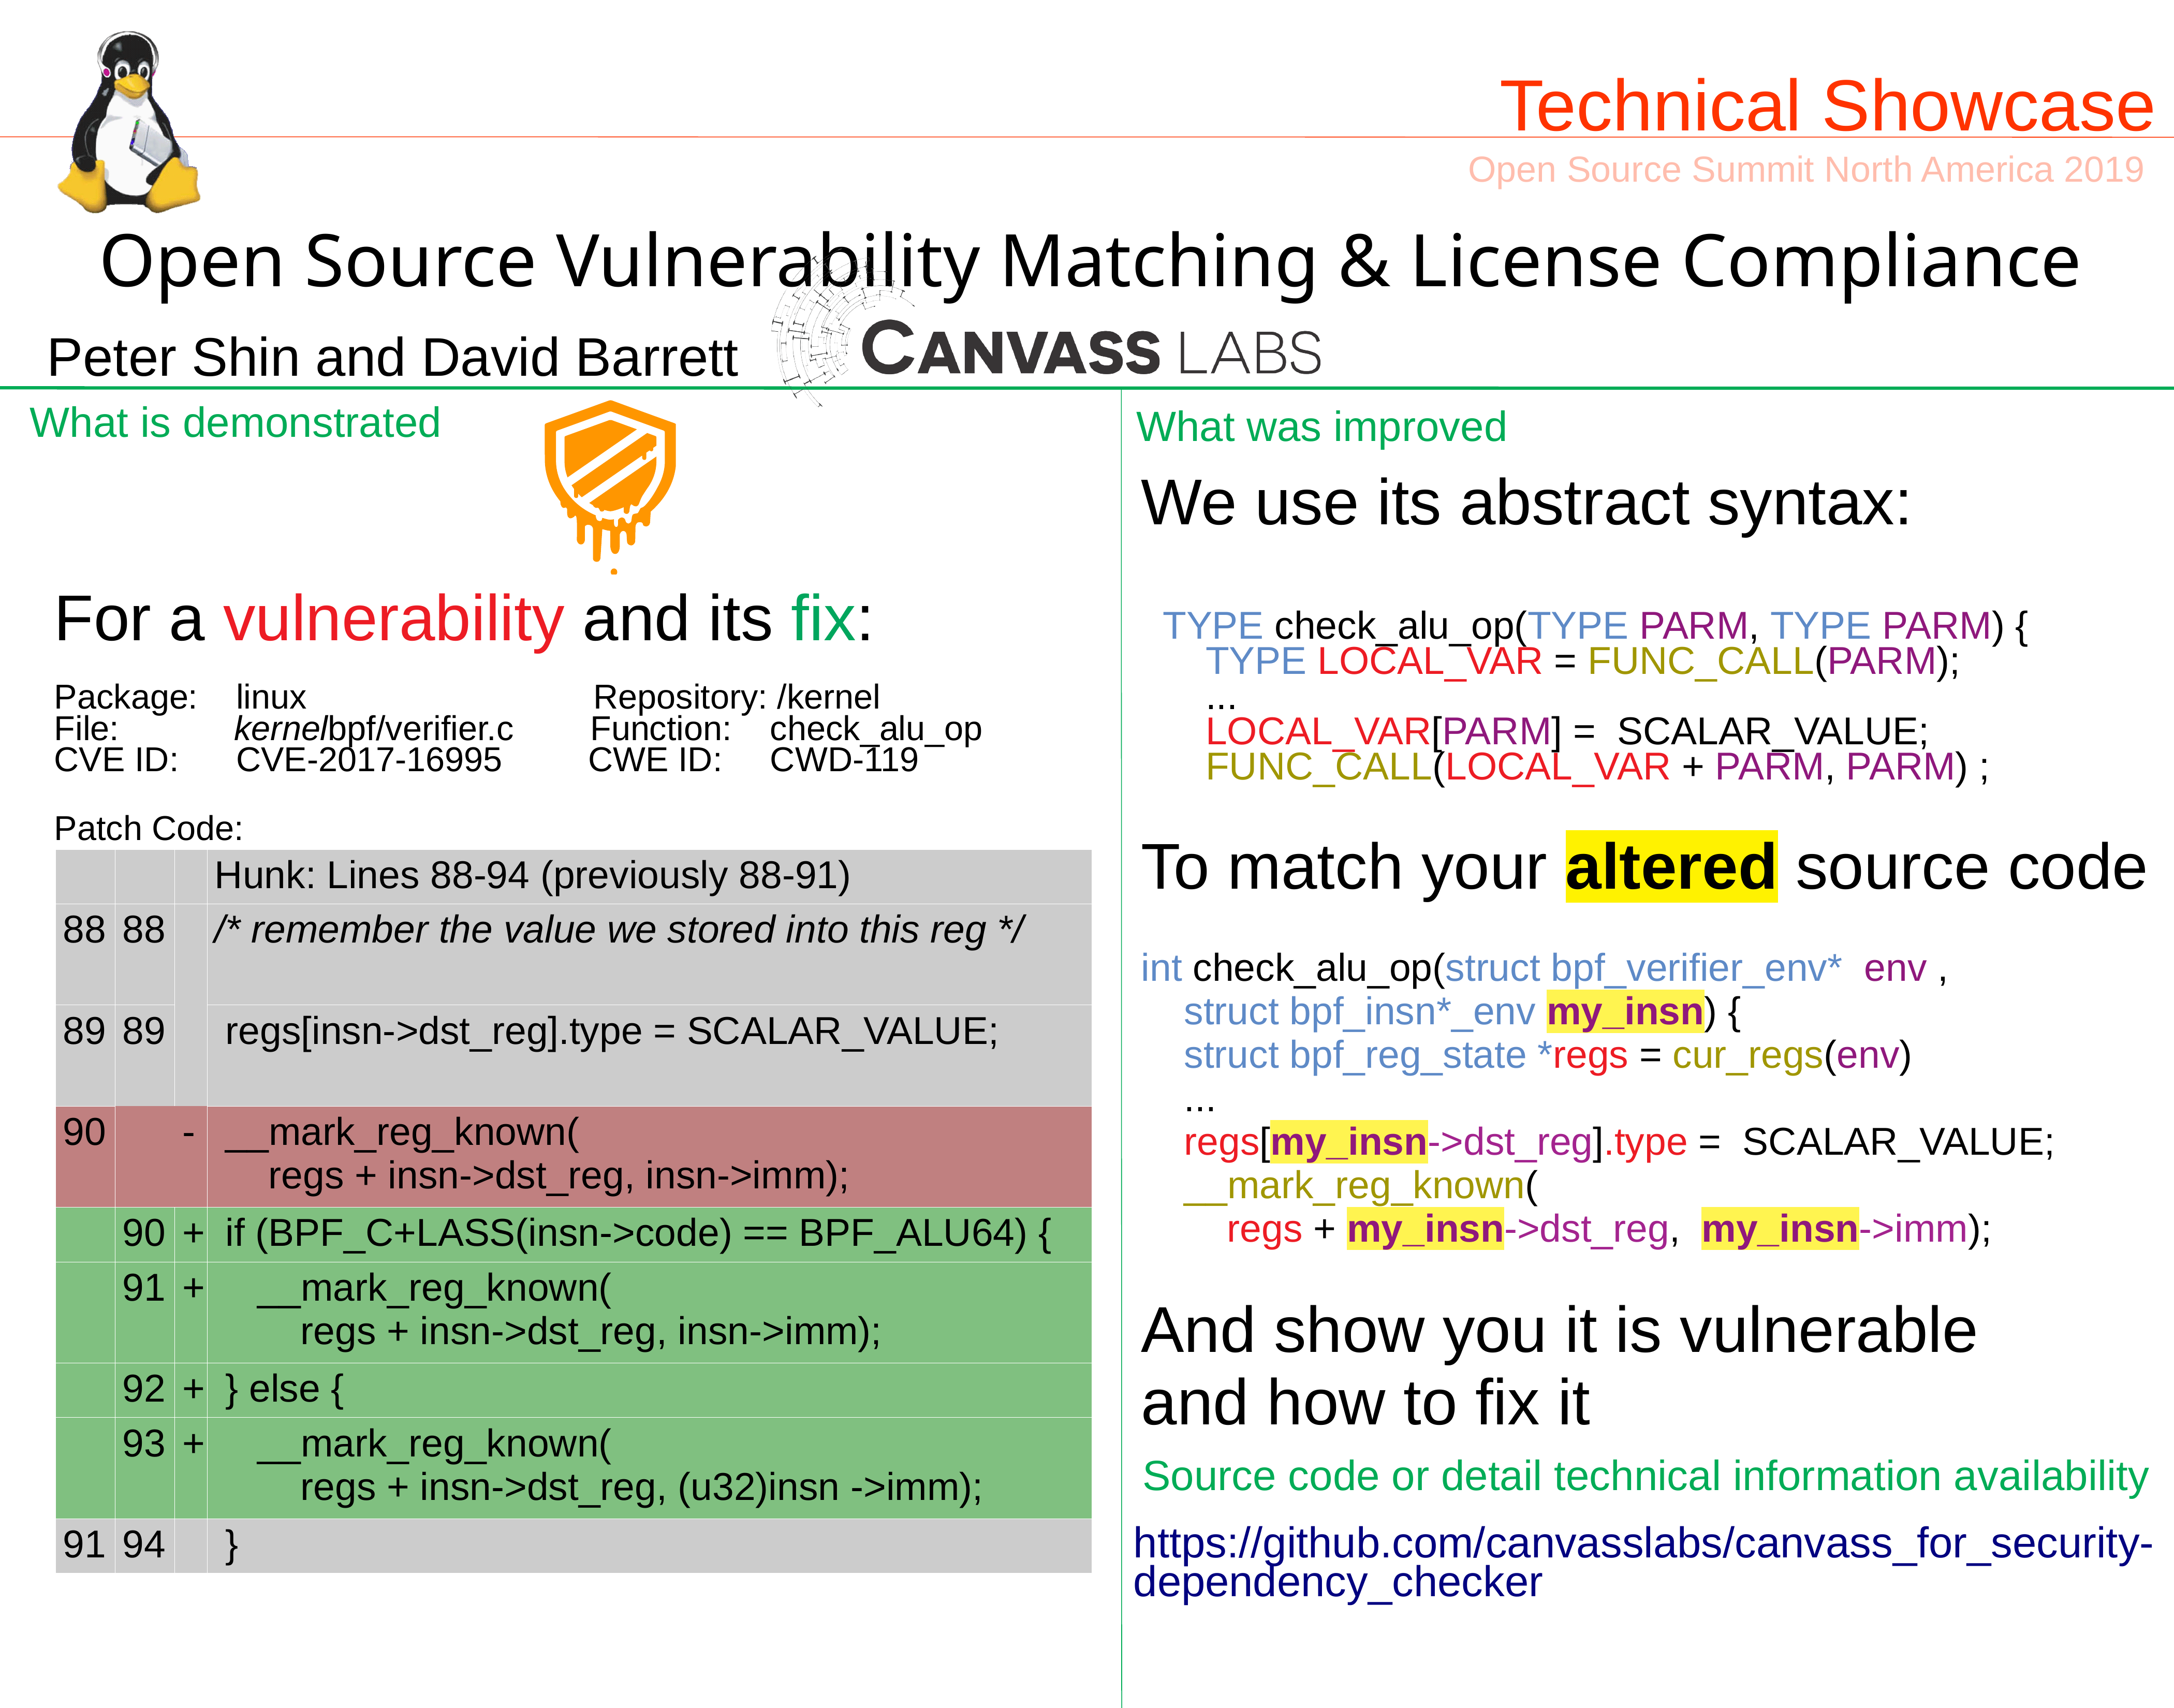

Open Source Vulnerability Matching & License Compliance
Peter Shin and David Barrett
We use its abstract syntax:
 TYPE check_alu_op(TYPE PARM, TYPE PARM) {
 TYPE LOCAL_VAR = FUNC_CALL(PARM);
 ...
 LOCAL_VAR[PARM] = SCALAR_VALUE;
 FUNC_CALL(LOCAL_VAR + PARM, PARM) ;
To match your altered source code
int check_alu_op(struct bpf_verifier_env* env ,
 struct bpf_insn*_env my_insn) {
 struct bpf_reg_state *regs = cur_regs(env)
 ...
 regs[my_insn->dst_reg].type = SCALAR_VALUE;
 __mark_reg_known(
 regs + my_insn->dst_reg, my_insn->imm);
And show you it is vulnerable
and how to fix it
For a vulnerability and its fix:
Package: linux Repository: /kernel
File: kernelbpf/verifier.c Function: check_alu_op
CVE ID: CVE-2017-16995 CWE ID: CWD-119
Patch Code:
| | | | Hunk: Lines 88-94 (previously 88-91) |
| --- | --- | --- | --- |
| 88 | 88 | | /\* remember the value we stored into this reg \*/ |
| 89 | 89 | | regs[insn->dst\_reg].type = SCALAR\_VALUE; |
| 90 | | - | \_\_mark\_reg\_known( regs + insn->dst\_reg, insn->imm); |
| | 90 | + | if (BPF\_C+LASS(insn->code) == BPF\_ALU64) { |
| | 91 | + | \_\_mark\_reg\_known( regs + insn->dst\_reg, insn->imm); |
| | 92 | + | } else { |
| | 93 | + | \_\_mark\_reg\_known( regs + insn->dst\_reg, (u32)insn ->imm); |
| 91 | 94 | | } |
https://github.com/canvasslabs/canvass_for_security-dependency_checker